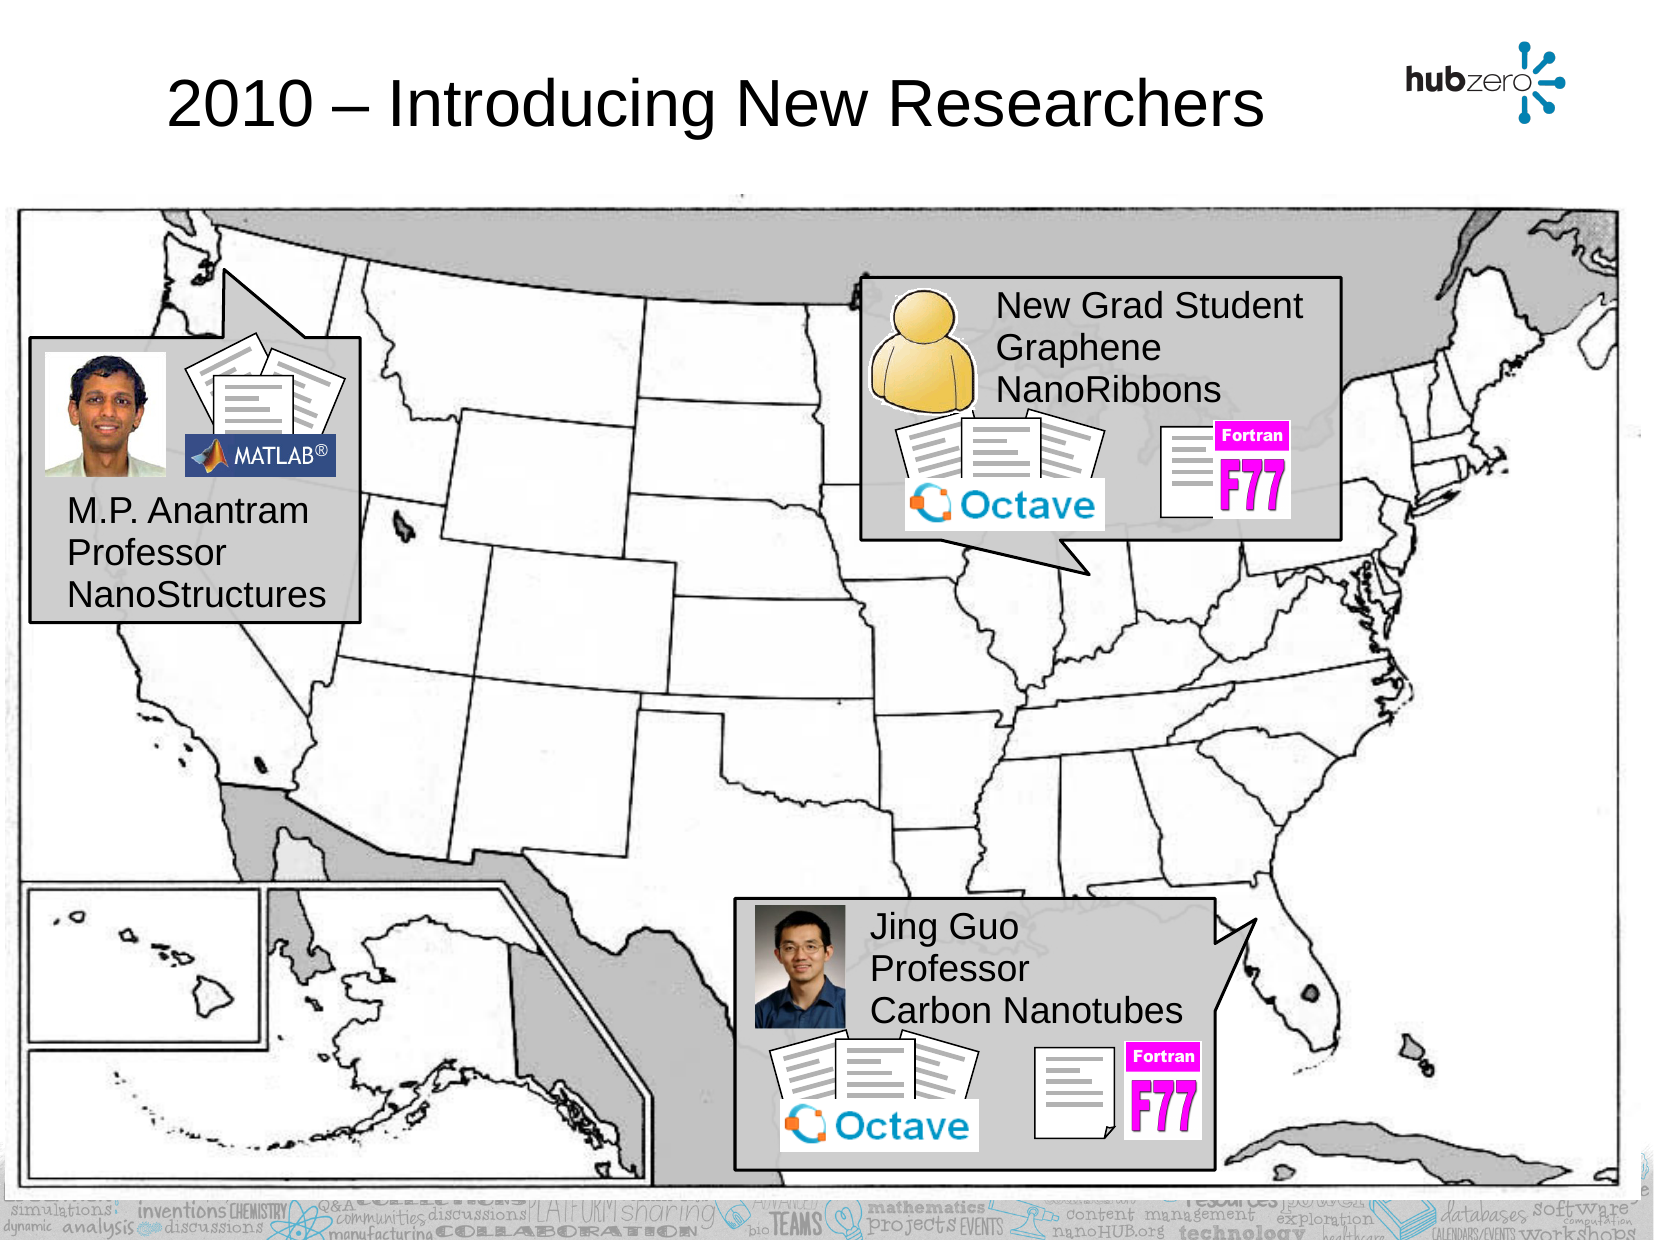

# 2010 – Introducing New Researchers
New Grad Student
Graphene
NanoRibbons
M.P. Anantram
Professor
NanoStructures
Jing Guo
Professor
Carbon Nanotubes